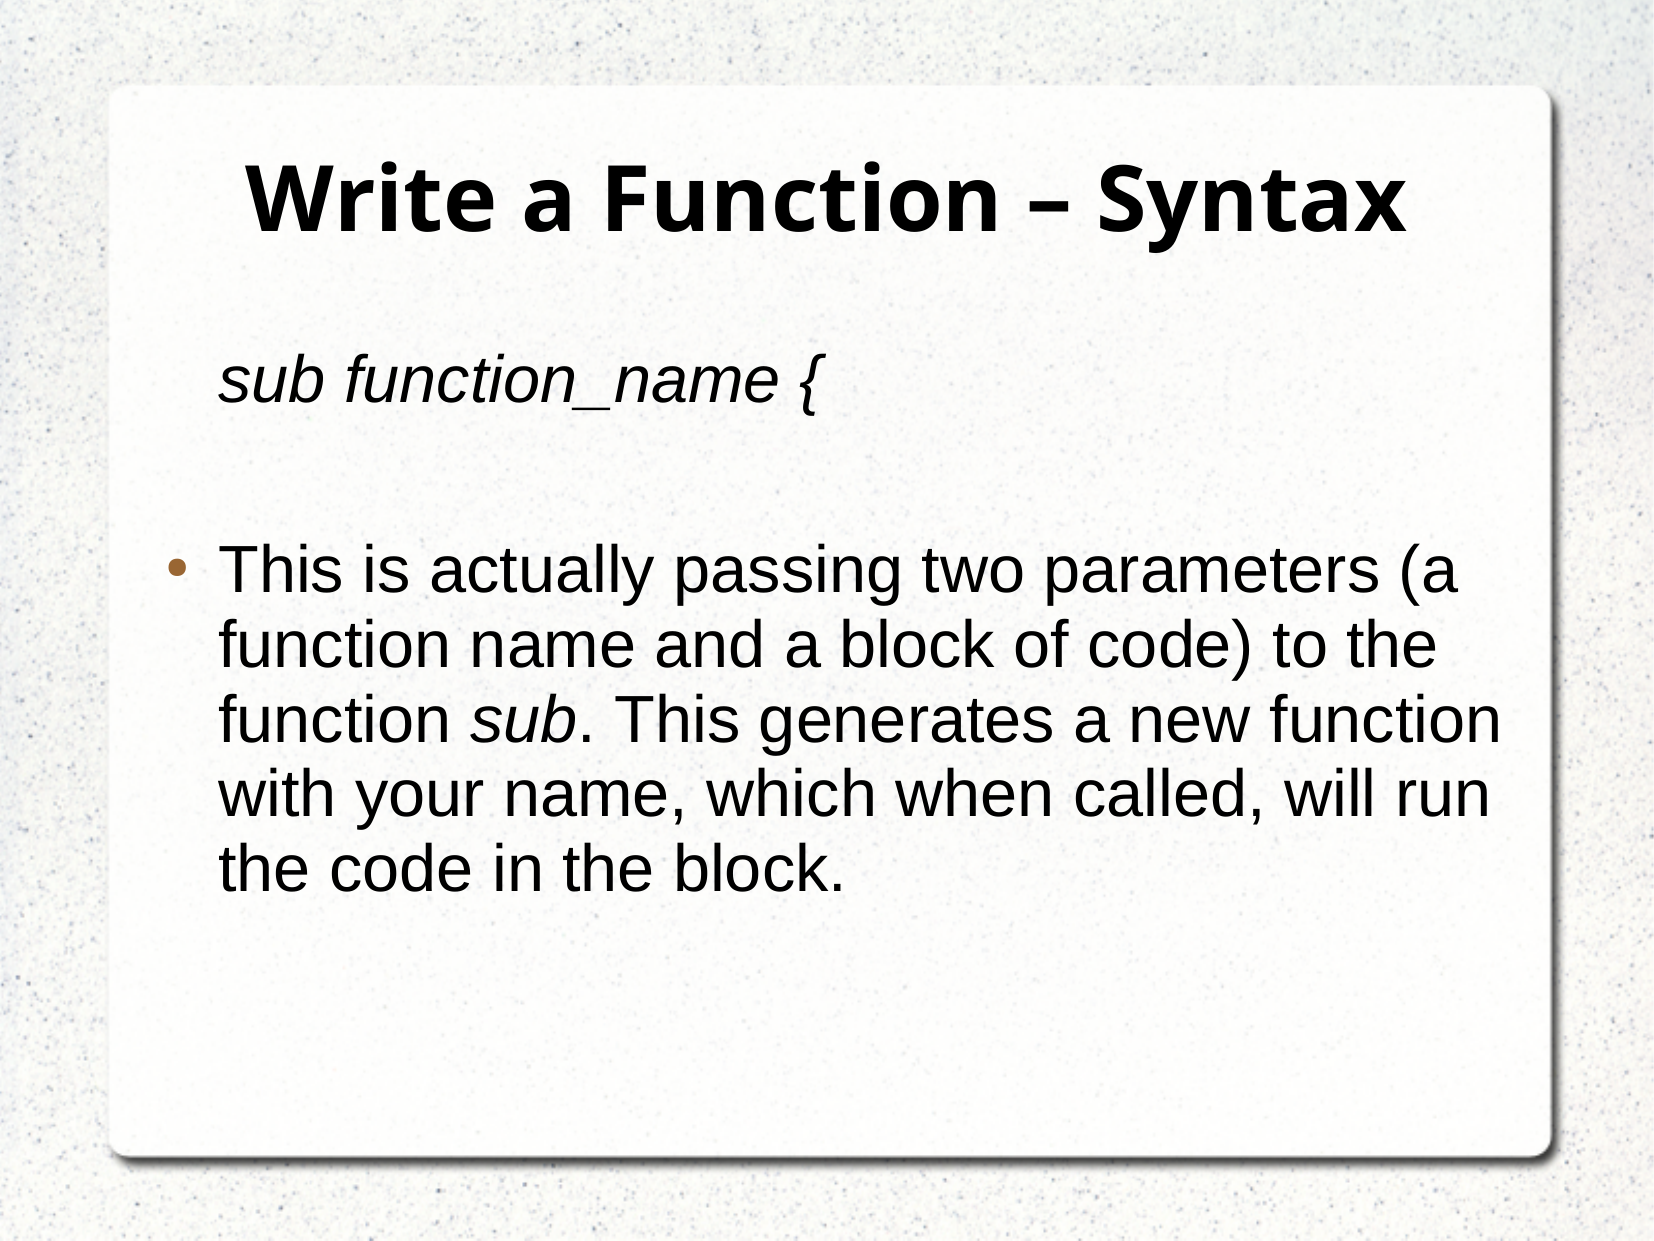

# Write a Function – Syntax
sub function_name {
This is actually passing two parameters (a function name and a block of code) to the function sub. This generates a new function with your name, which when called, will run the code in the block.